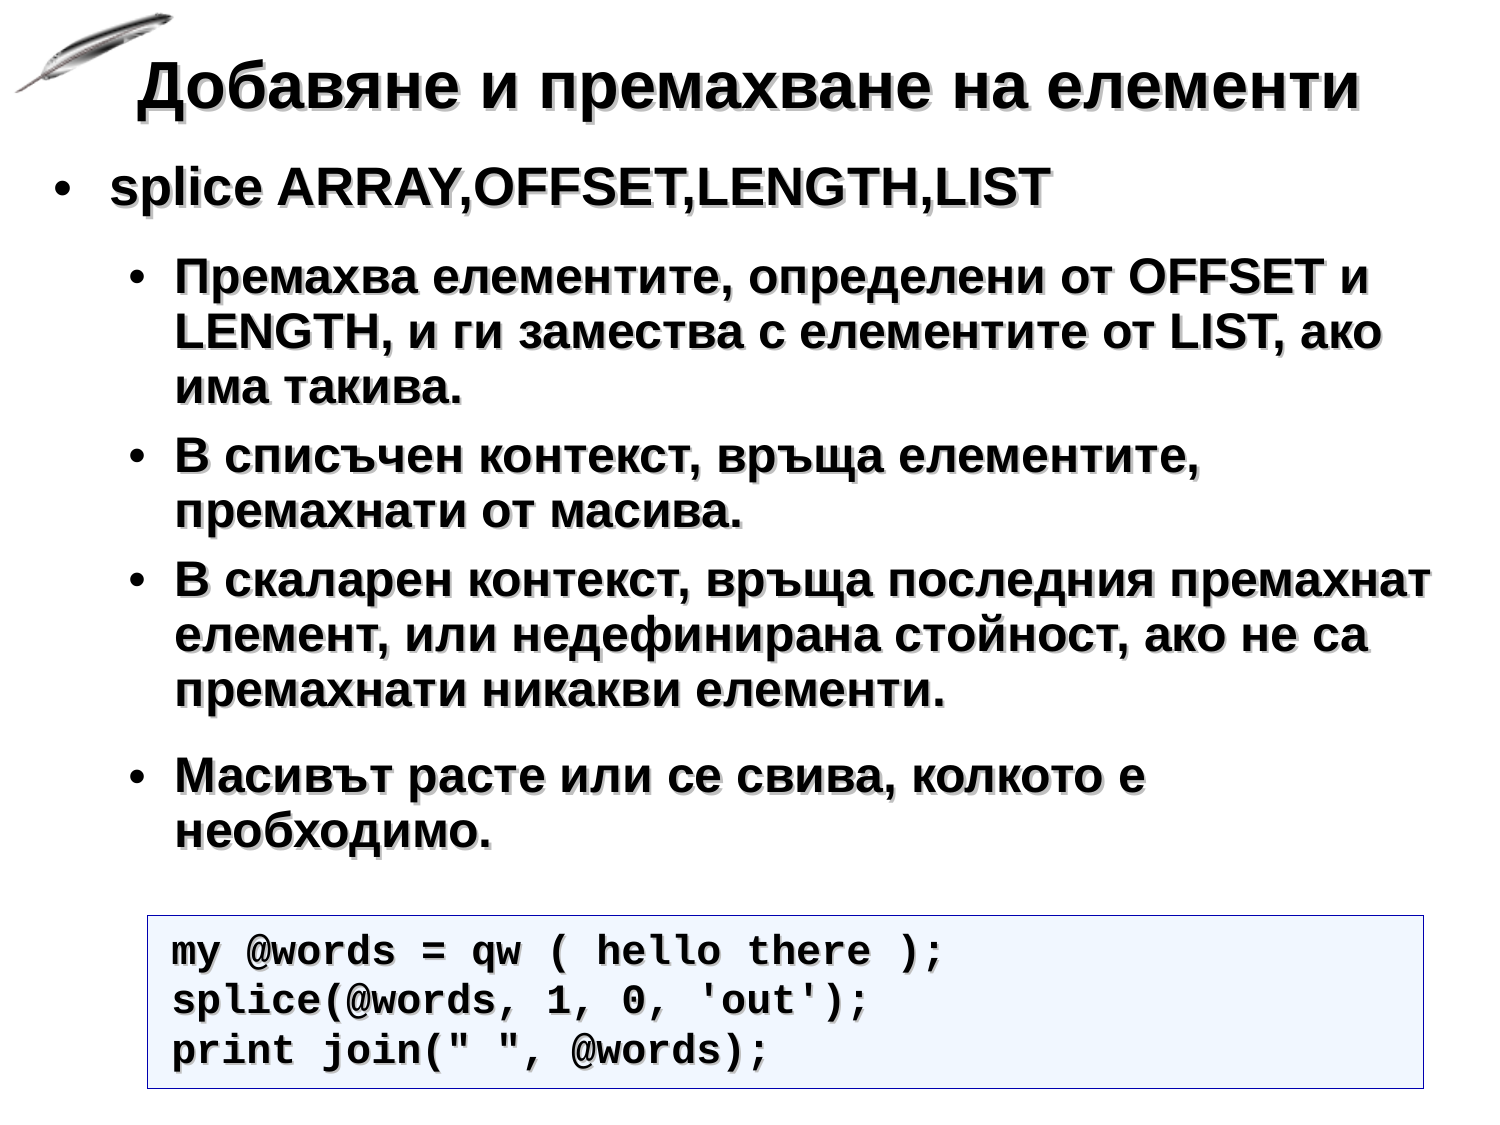

Добавяне и премахване на елементи
# splice ARRAY,OFFSET,LENGTH,LIST
Премахва елементите, определени от OFFSET и LENGTH, и ги замества с елементите от LIST, ако има такива.
В списъчен контекст, връща елементите, премахнати от масива.
В скаларен контекст, връща последния премахнат елемент, или недефинирана стойност, ако не са премахнати никакви елементи.
Масивът расте или се свива, колкото е необходимо.
my @words = qw ( hello there );
splice(@words, 1, 0, 'out');
print join(" ", @words);